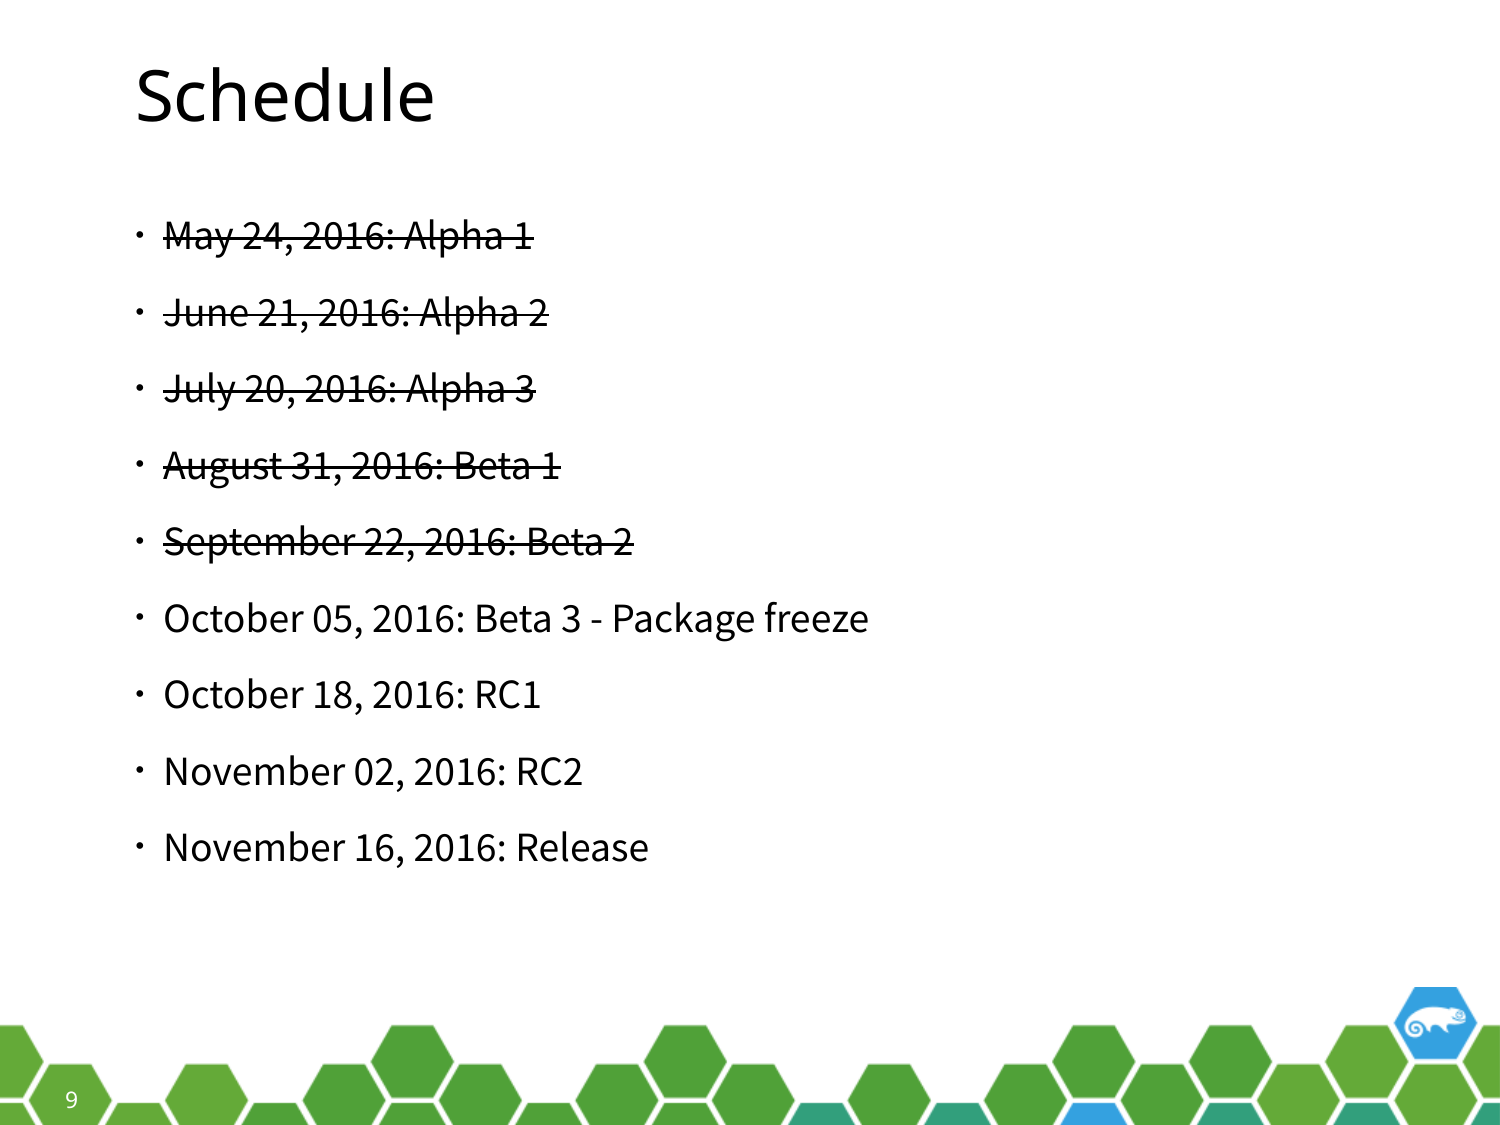

# Schedule
May 24, 2016: Alpha 1
June 21, 2016: Alpha 2
July 20, 2016: Alpha 3
August 31, 2016: Beta 1
September 22, 2016: Beta 2
October 05, 2016: Beta 3 - Package freeze
October 18, 2016: RC1
November 02, 2016: RC2
November 16, 2016: Release